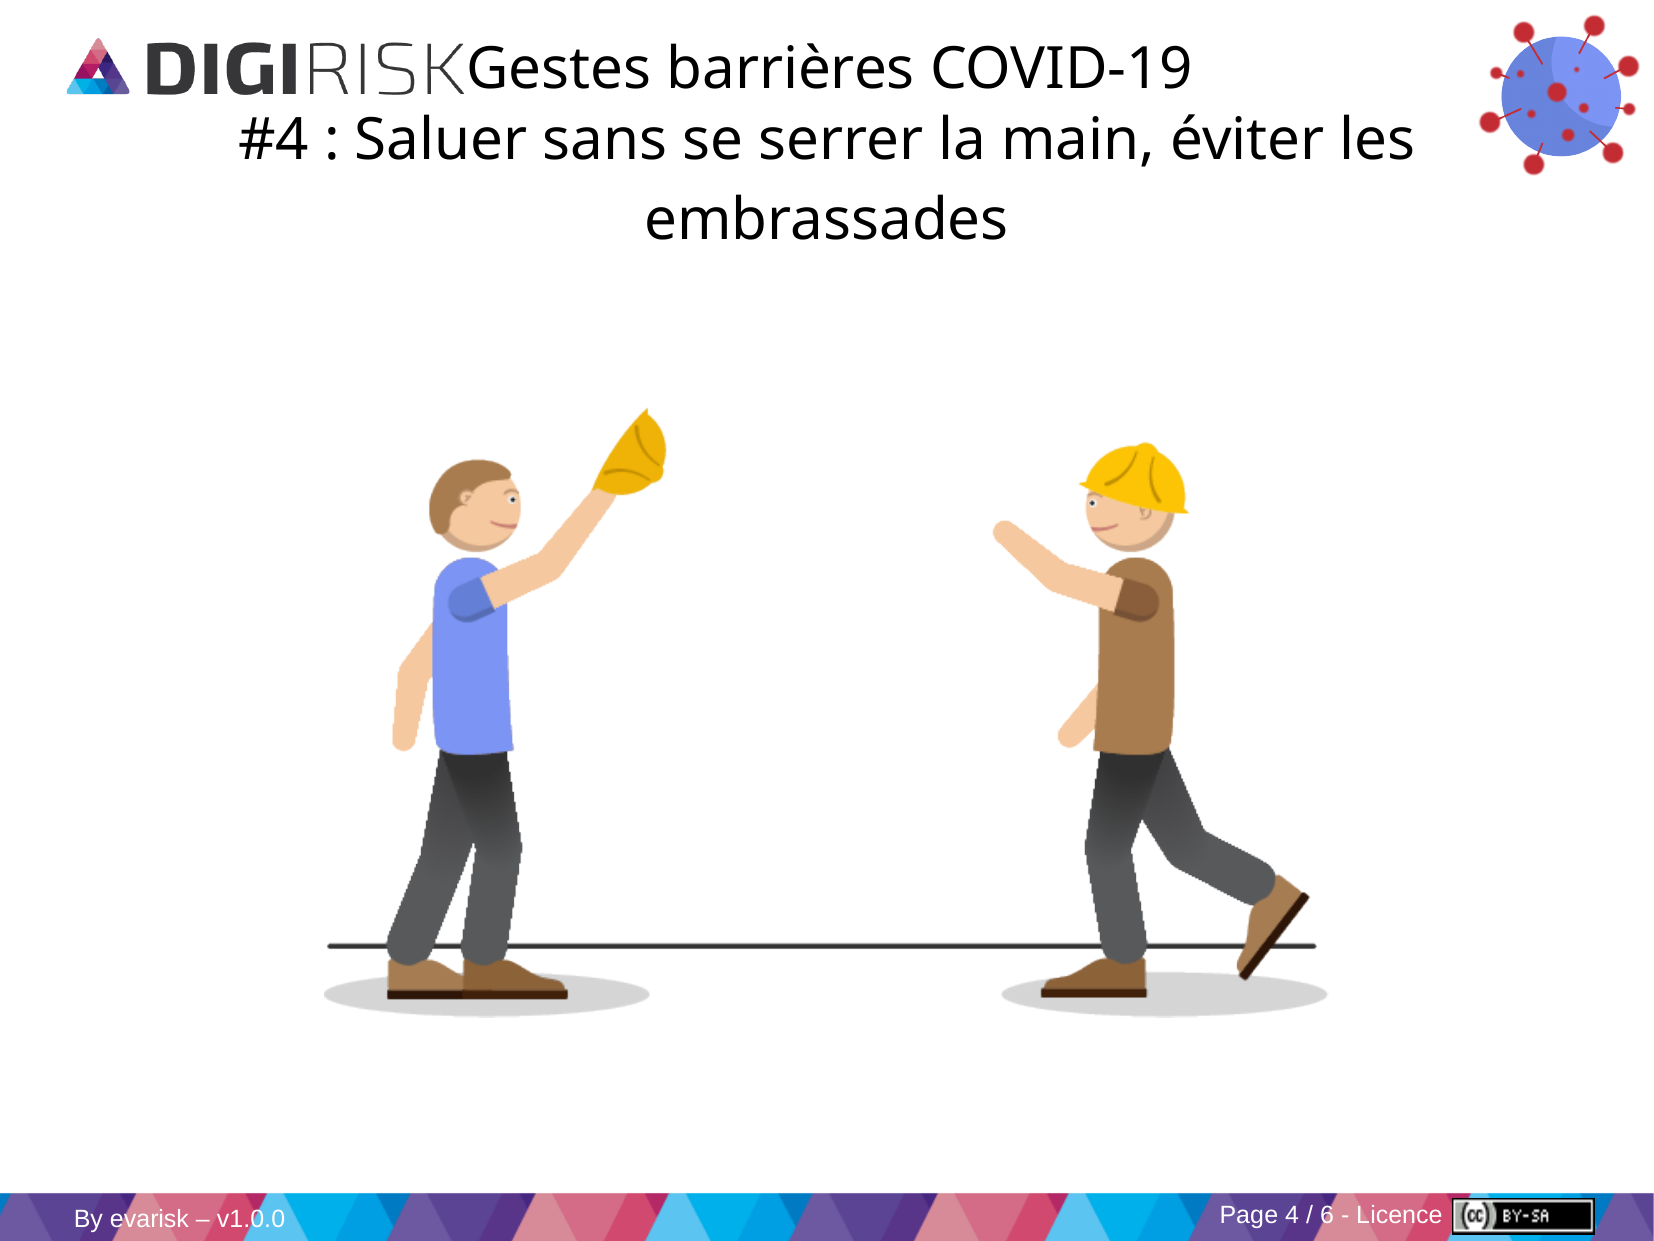

Gestes barrières COVID-19
# #4 : Saluer sans se serrer la main, éviter les embrassades